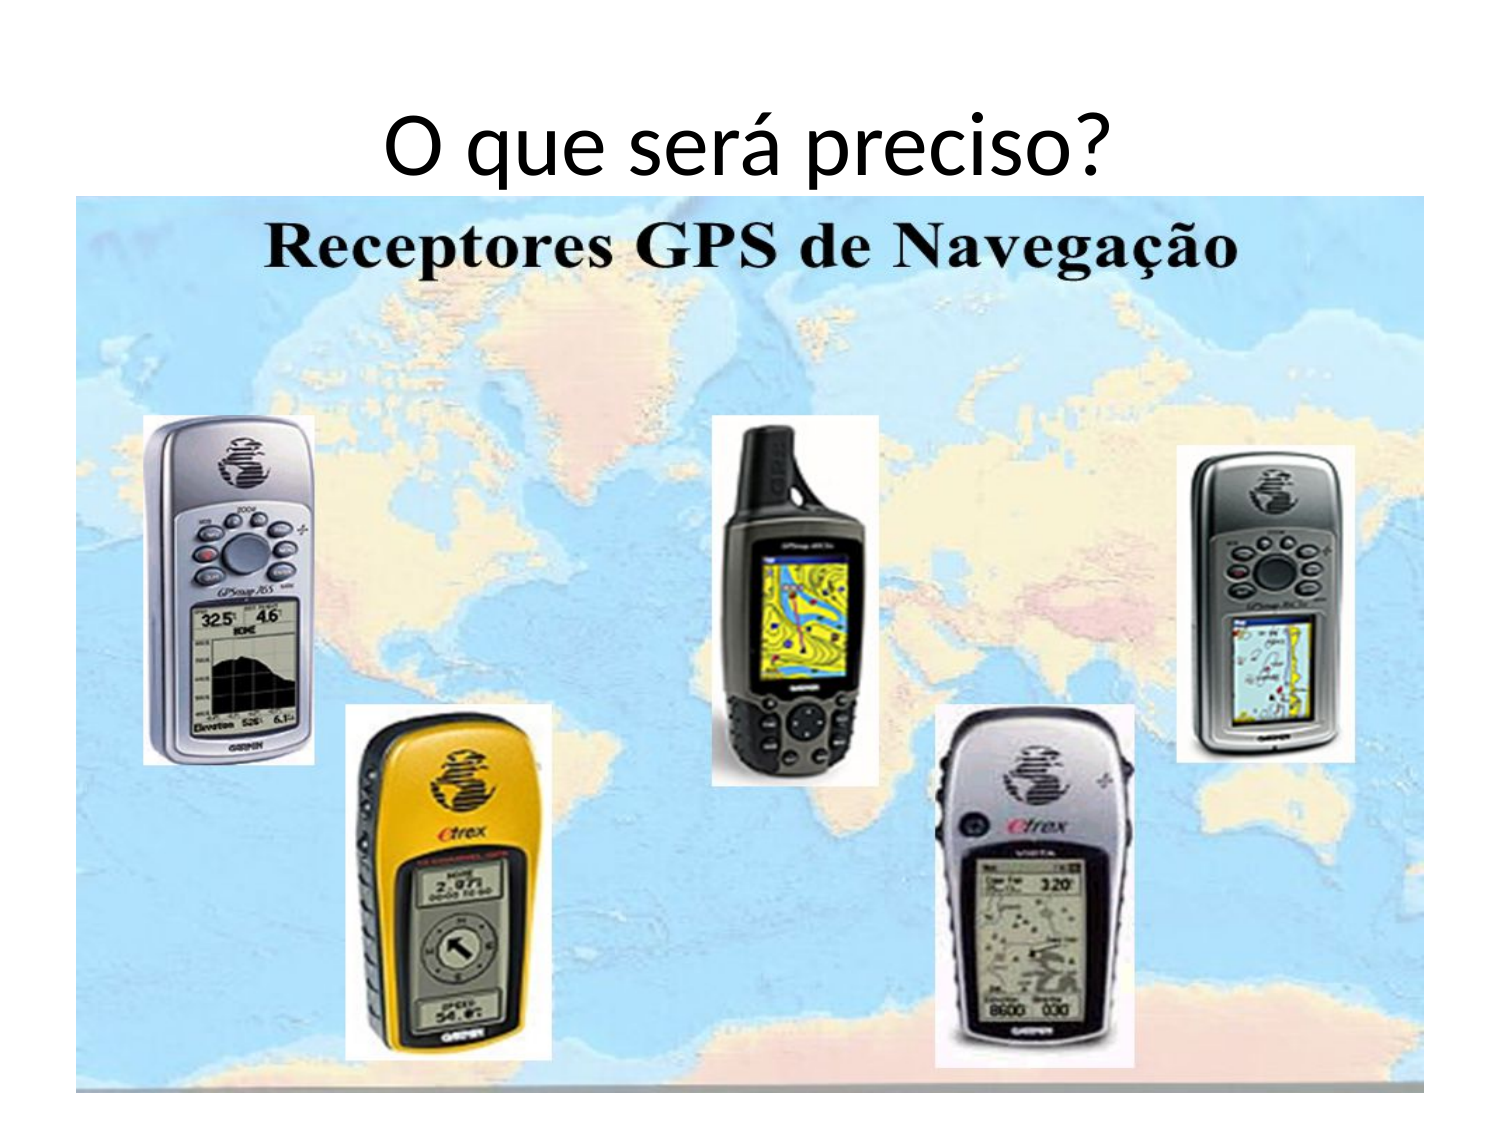

# O que será preciso?
Uma equipe de técnicos de cada órgão/secretaria;
Um Analista de Geoprocessamento qualificado para fazer a gestão;
Um computador/Servidor em uma secretaria estratégica (Secretaria de Planejamento);
Computadores para os técnicos e estagiários preencherem os dados;
Não terá custo com Programas (Software Livre);
Aquisição de GPS de Navegação e Geodésico;
Contratação de estagiários (Geografia, Gestão Ambiental, Eng. Ambiental)